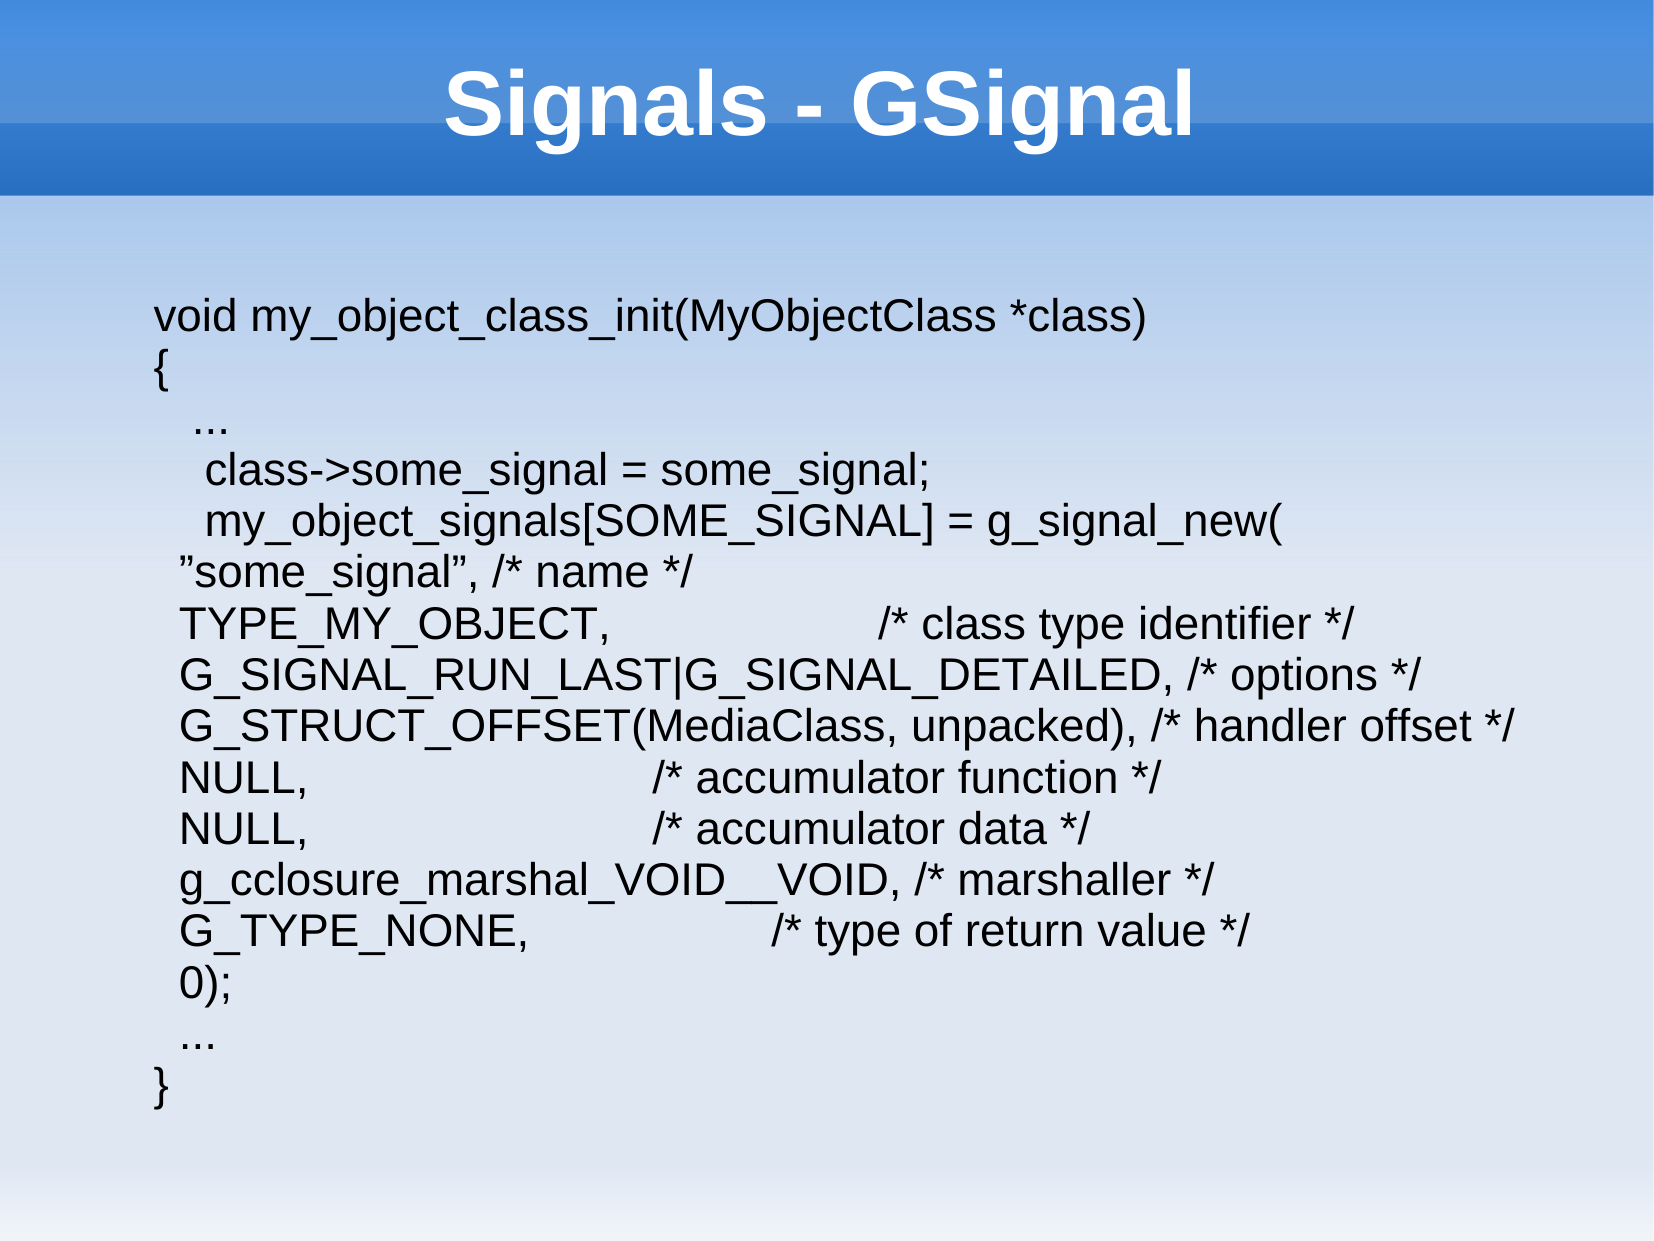

# Signals - GSignal
void my_object_class_init(MyObjectClass *class)
{
 ...
 class->some_signal = some_signal;
 my_object_signals[SOME_SIGNAL] = g_signal_new(
 ”some_signal”, /* name */
 TYPE_MY_OBJECT, /* class type identifier */
 G_SIGNAL_RUN_LAST|G_SIGNAL_DETAILED, /* options */
 G_STRUCT_OFFSET(MediaClass, unpacked), /* handler offset */
 NULL, /* accumulator function */
 NULL, /* accumulator data */
 g_cclosure_marshal_VOID__VOID, /* marshaller */
 G_TYPE_NONE, /* type of return value */
 0);
 ...
}